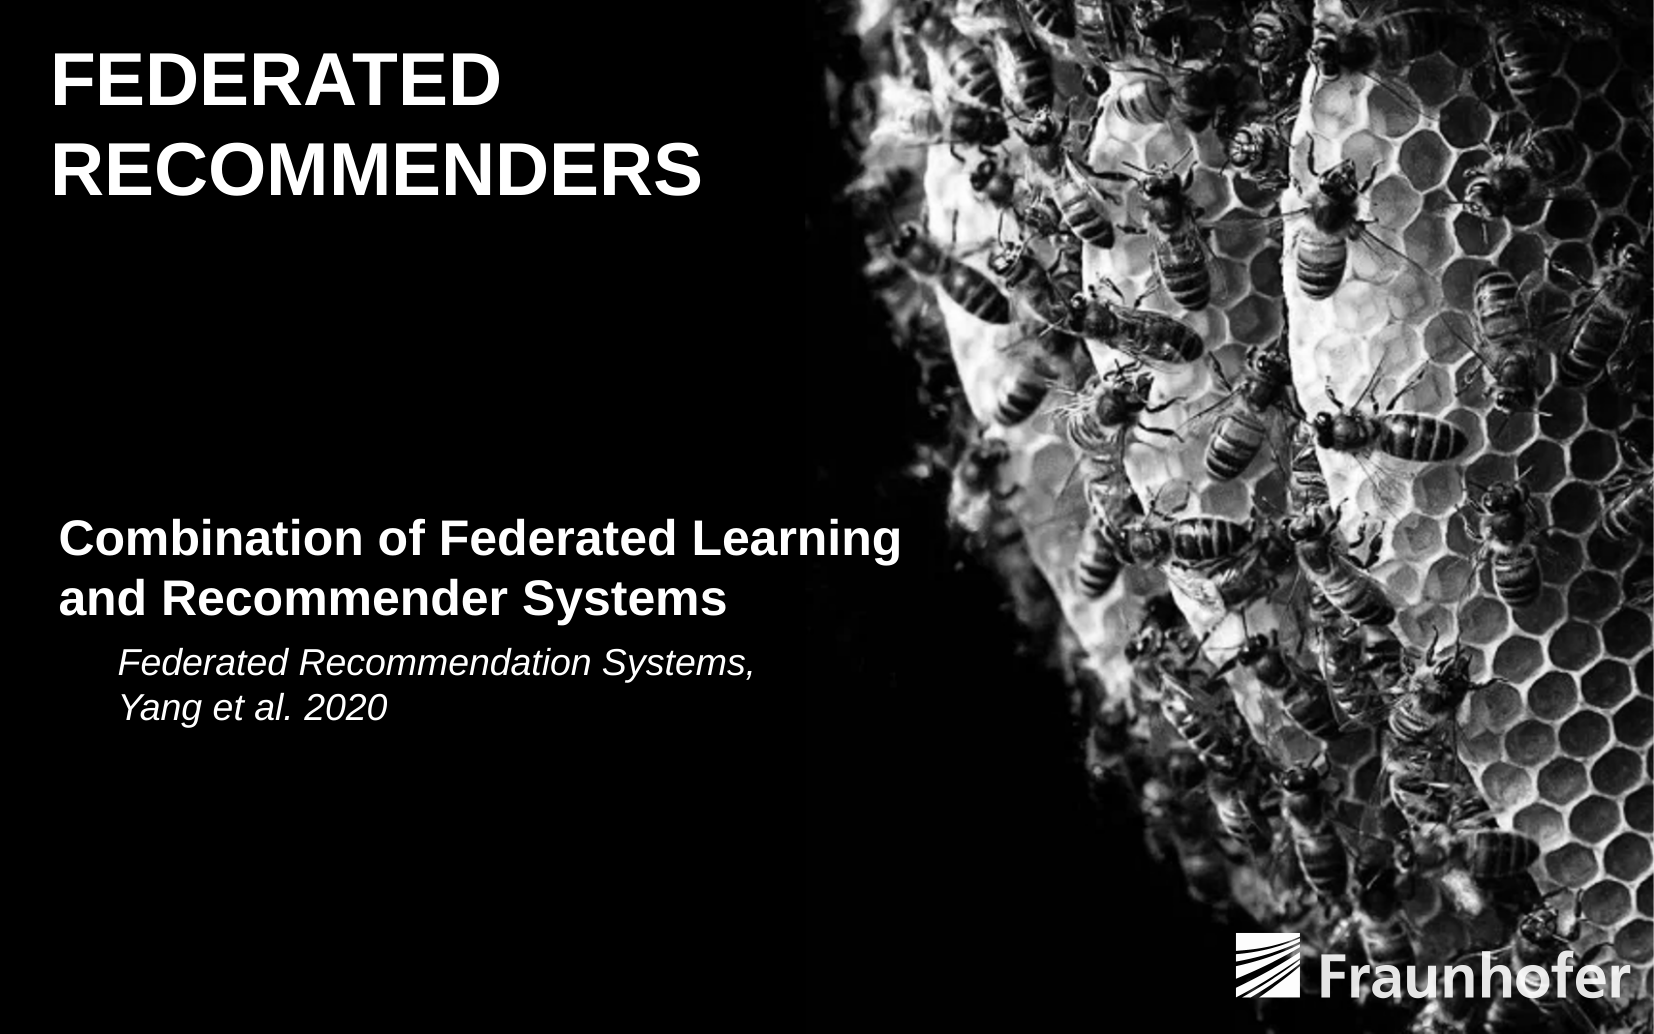

# FEDERATED RECOMMENDERS
Combination of Federated Learning and Recommender Systems
Federated Recommendation Systems,
Yang et al. 2020